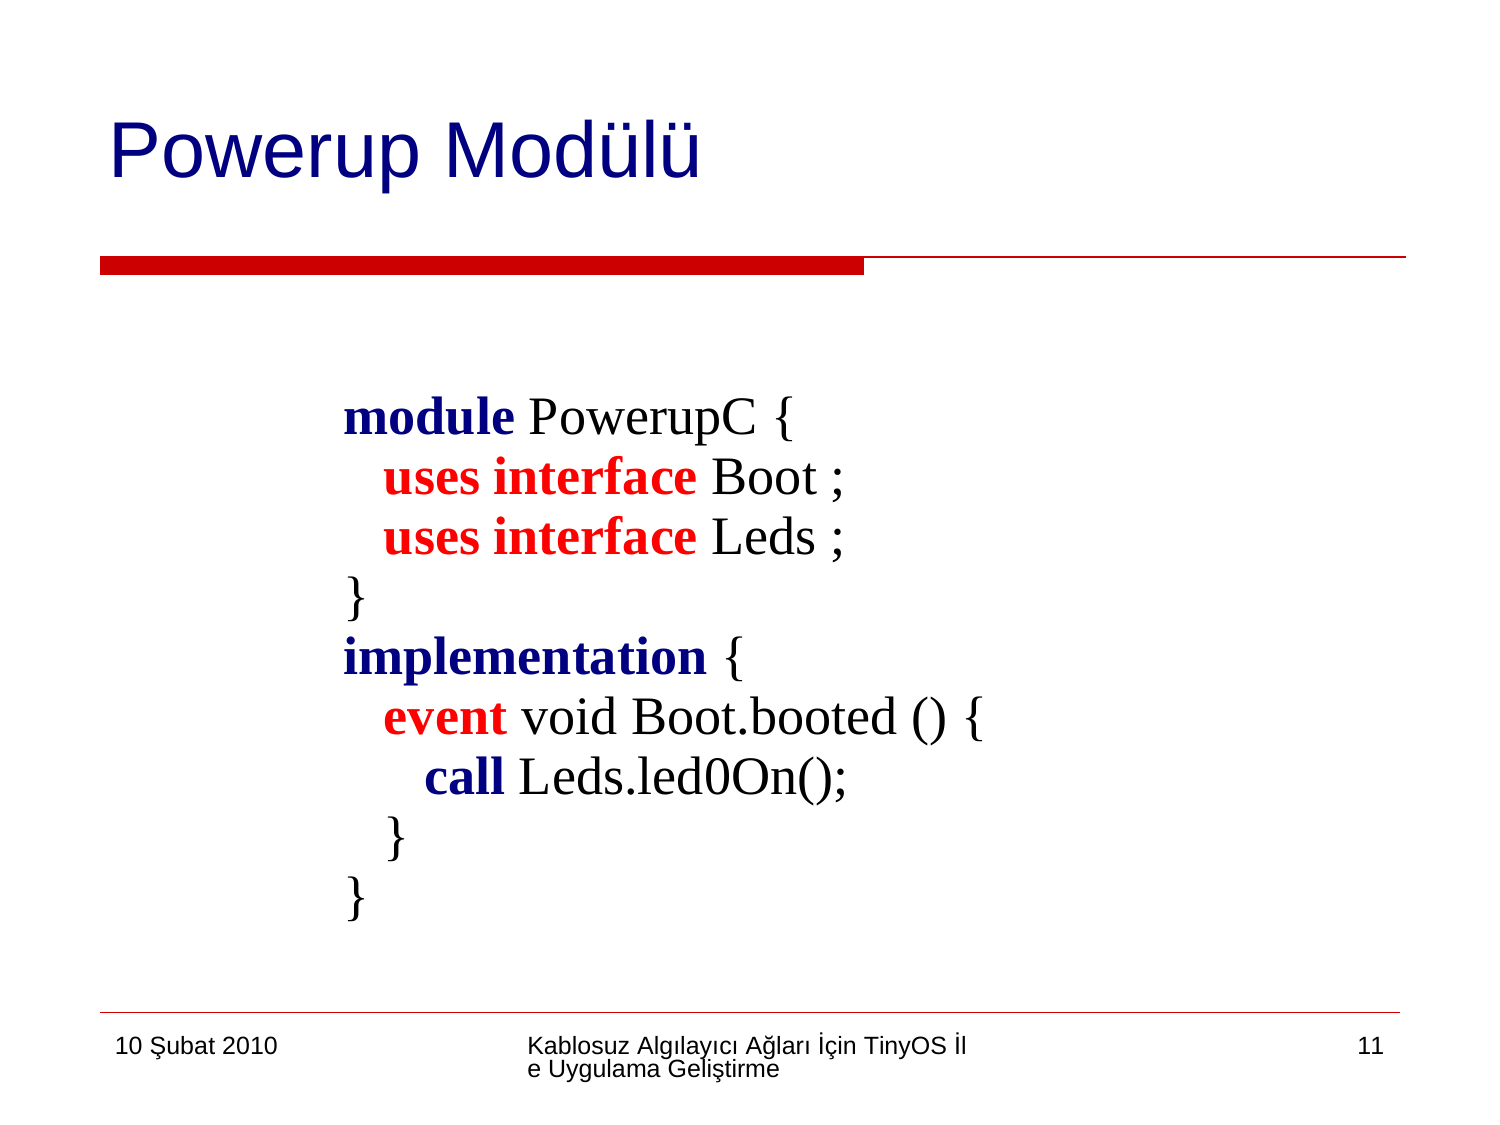

# Powerup Modülü
| module PowerupC { uses interface Boot ; uses interface Leds ; } implementation { event void Boot.booted () { call Leds.led0On(); } } |
| --- |
10 Şubat 2010
Kablosuz Algılayıcı Ağları İçin TinyOS İle Uygulama Geliştirme
11